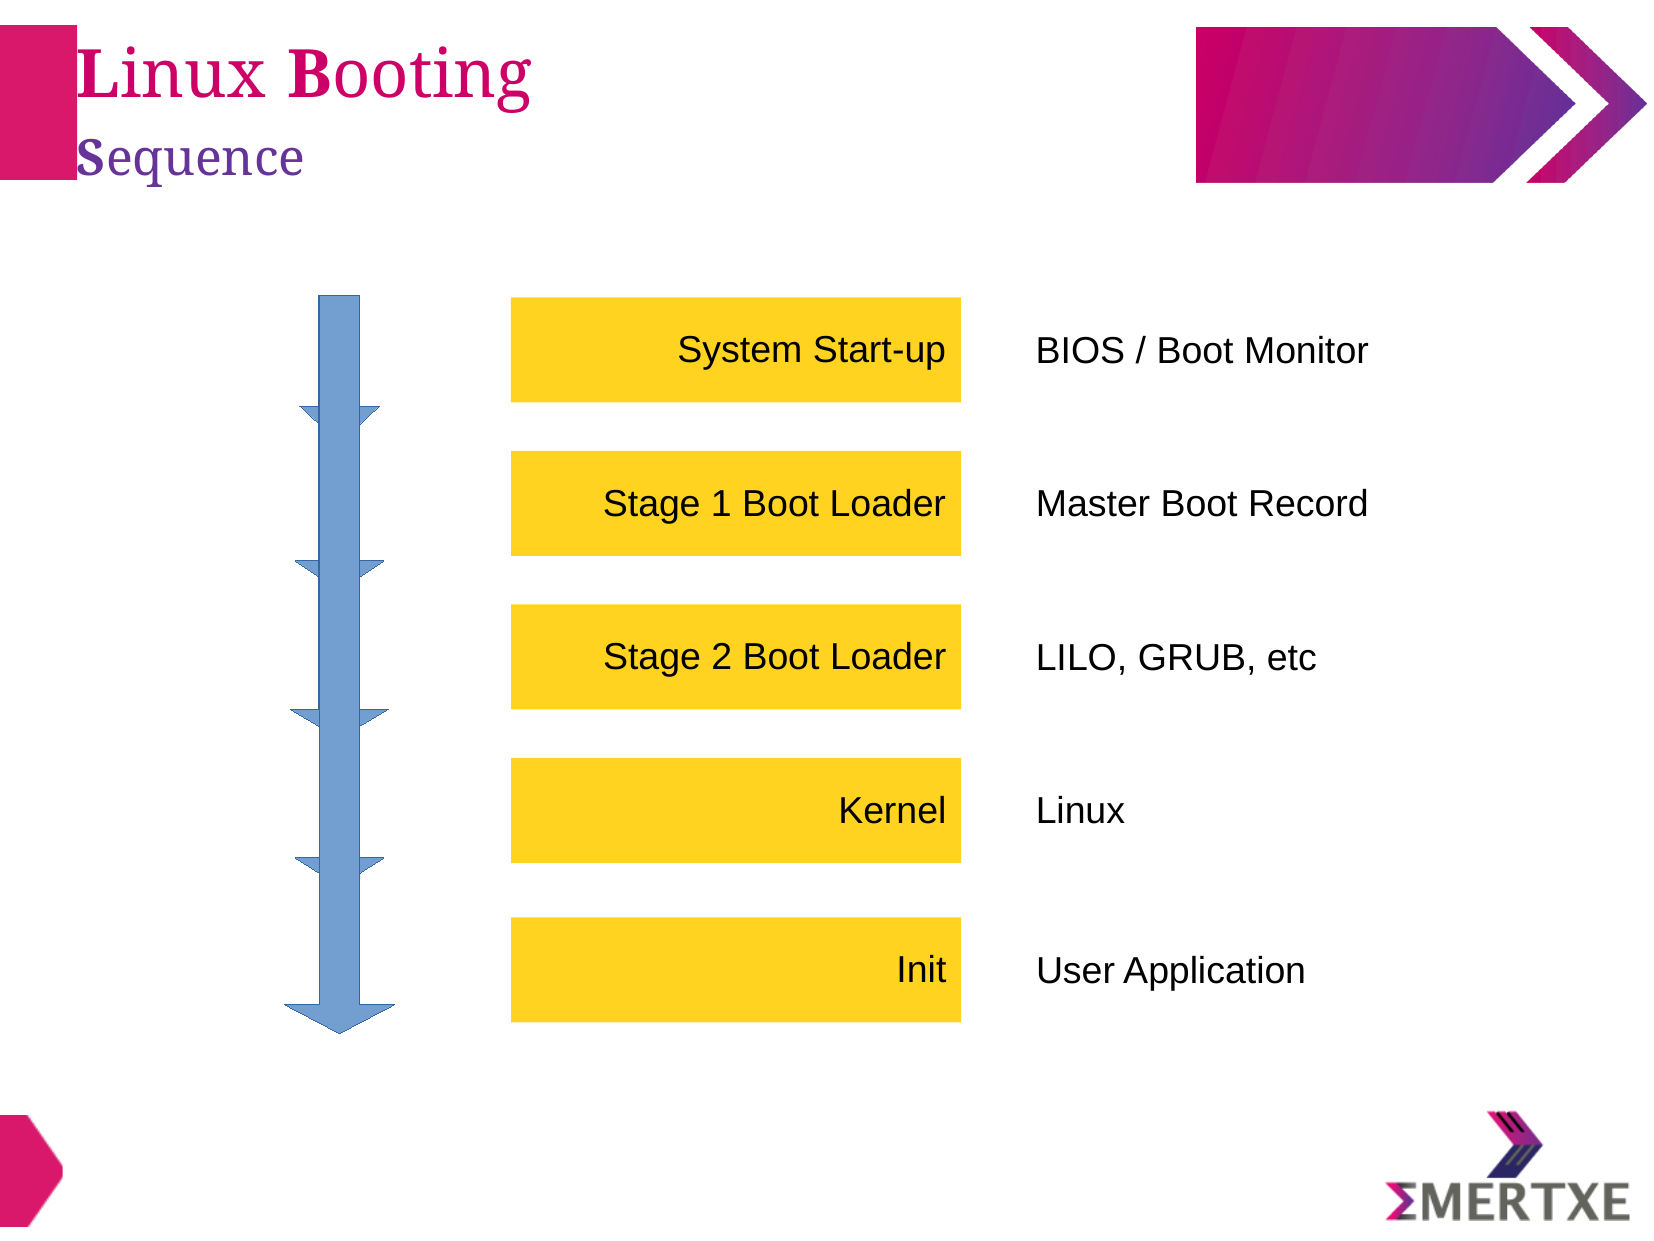

# Linux Booting Sequence
System Start-up
BIOS / Boot Monitor
Stage 1 Boot Loader
Master Boot Record
Stage 2 Boot Loader
LILO, GRUB, etc
Kernel
Linux
Init
User Application